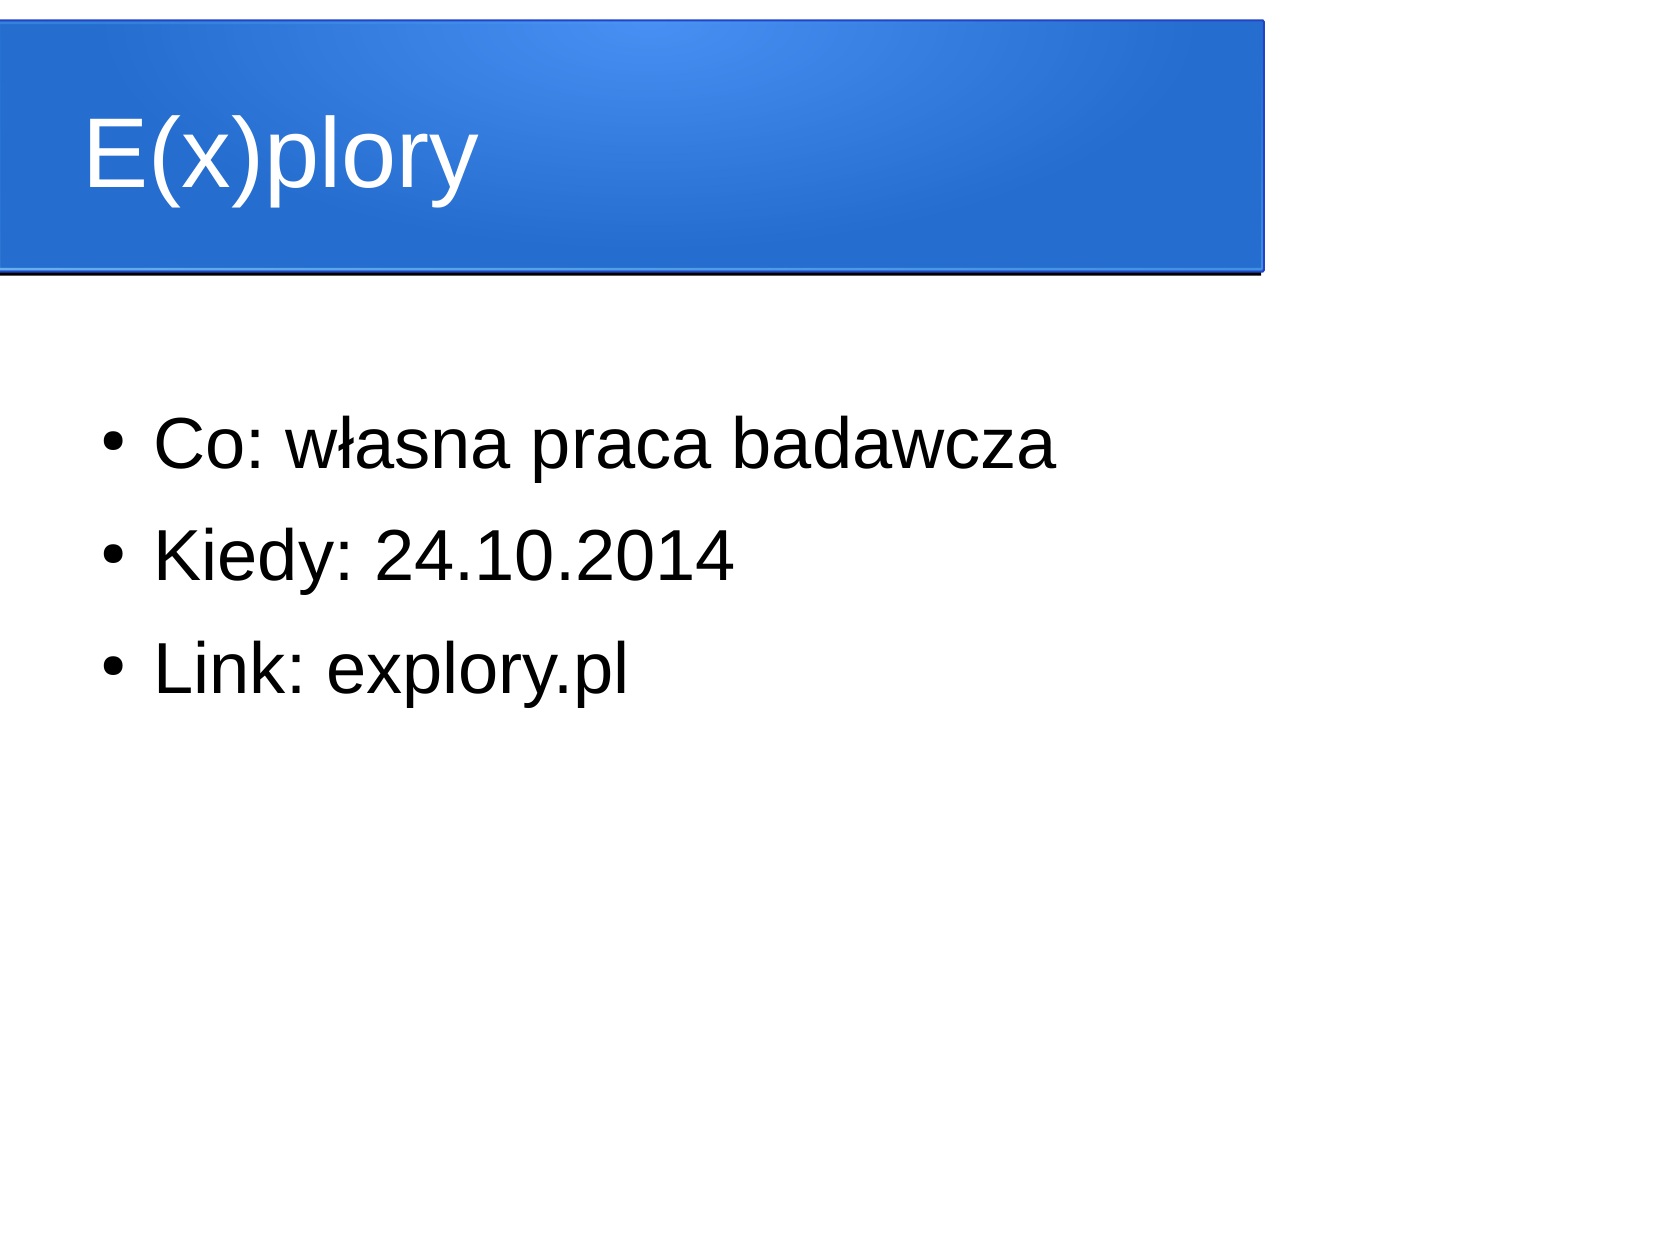

# E(x)plory
Co: własna praca badawcza
Kiedy: 24.10.2014
Link: explory.pl